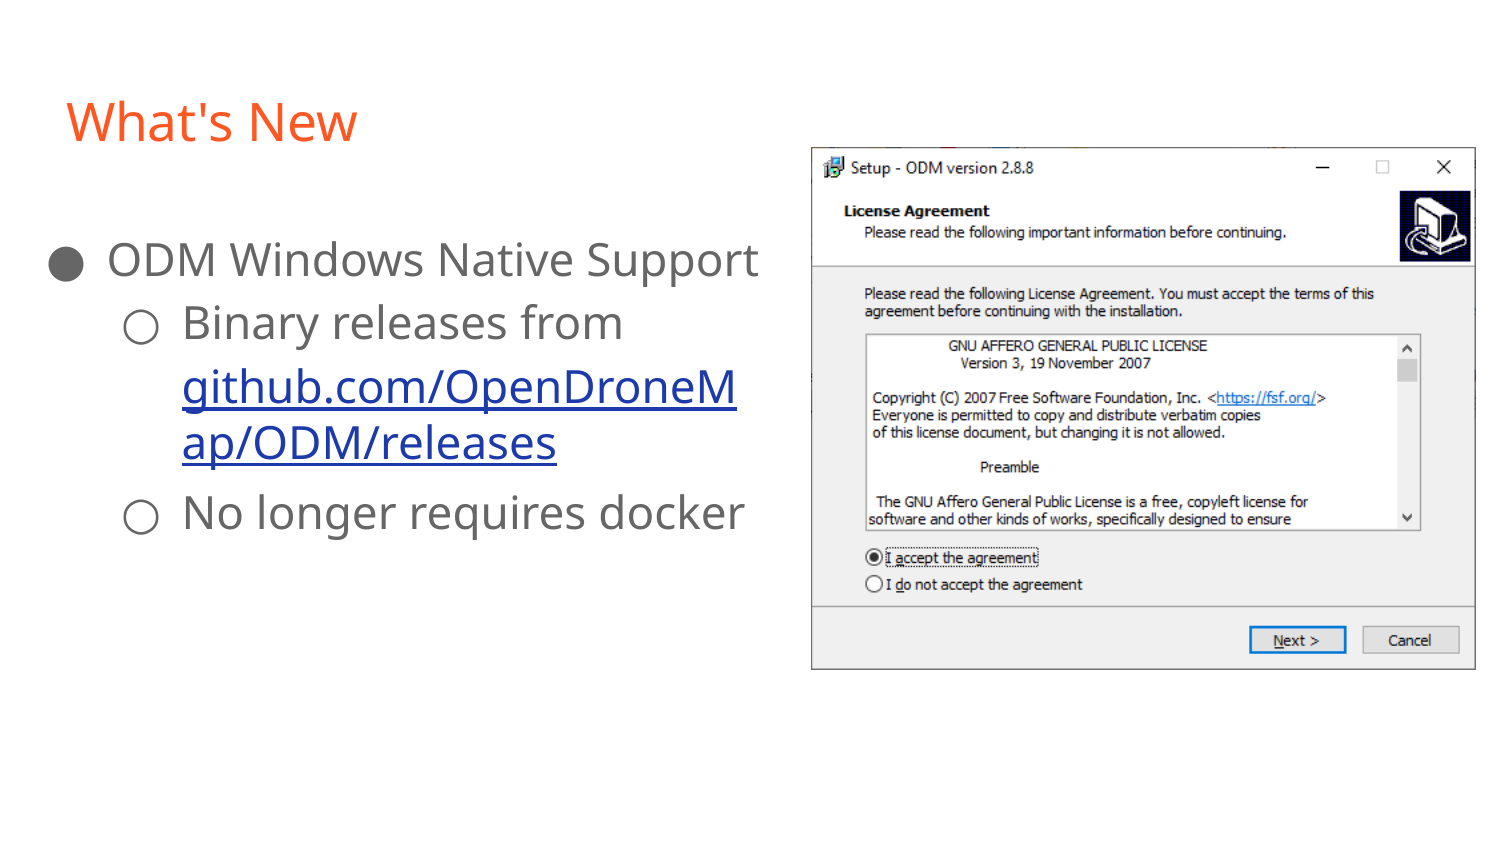

# What's New
ODM Windows Native Support
Binary releases from github.com/OpenDroneMap/ODM/releases
No longer requires docker